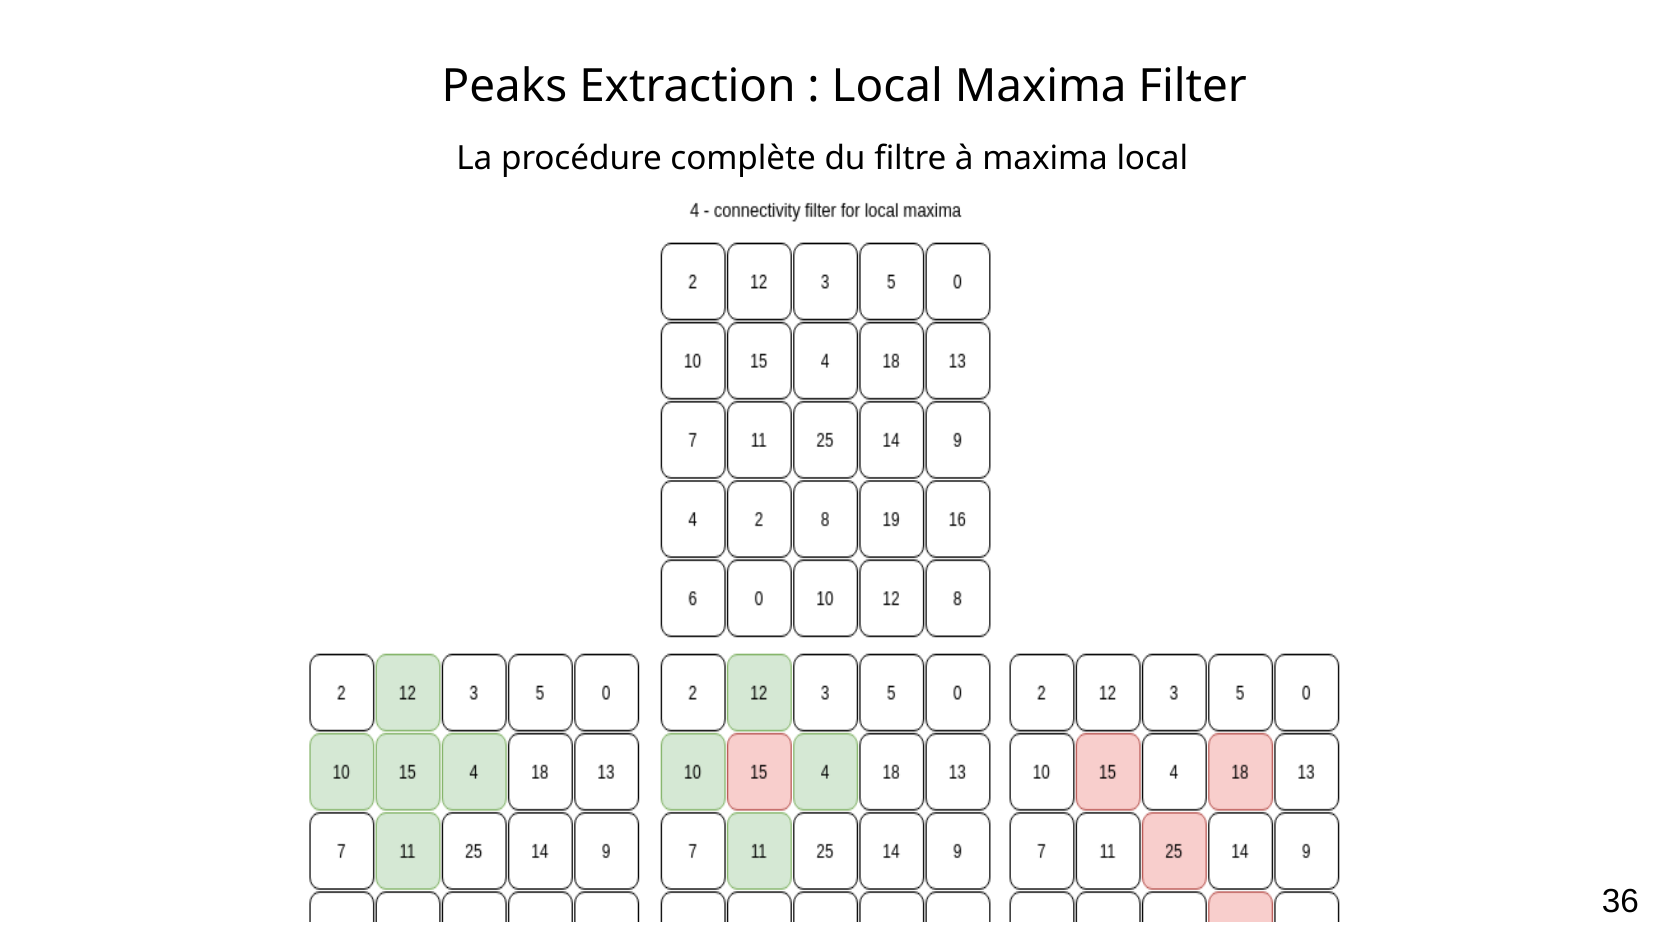

Peaks Extraction : Local Maxima Filter
La procédure complète du filtre à maxima local